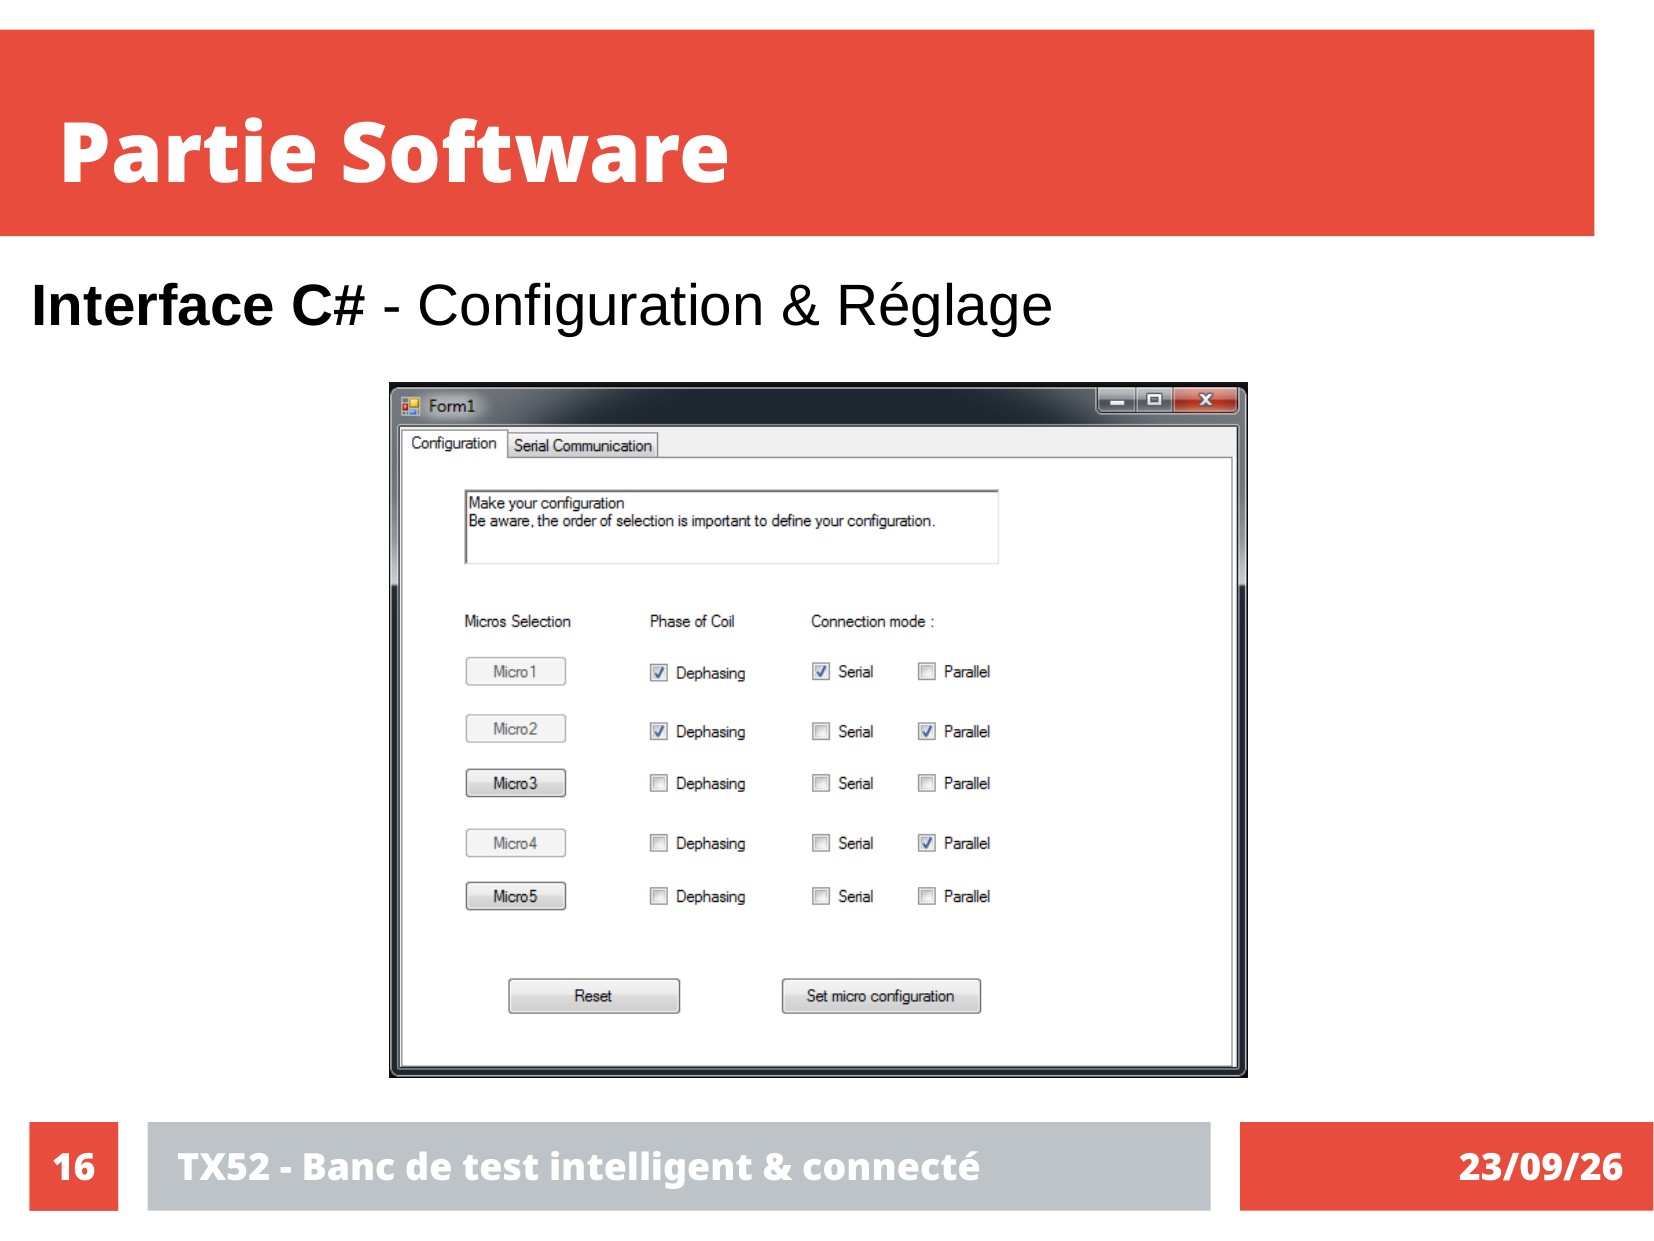

# Partie Software
Interface C# - Configuration & Réglage
16
TX52 - Banc de test intelligent & connecté